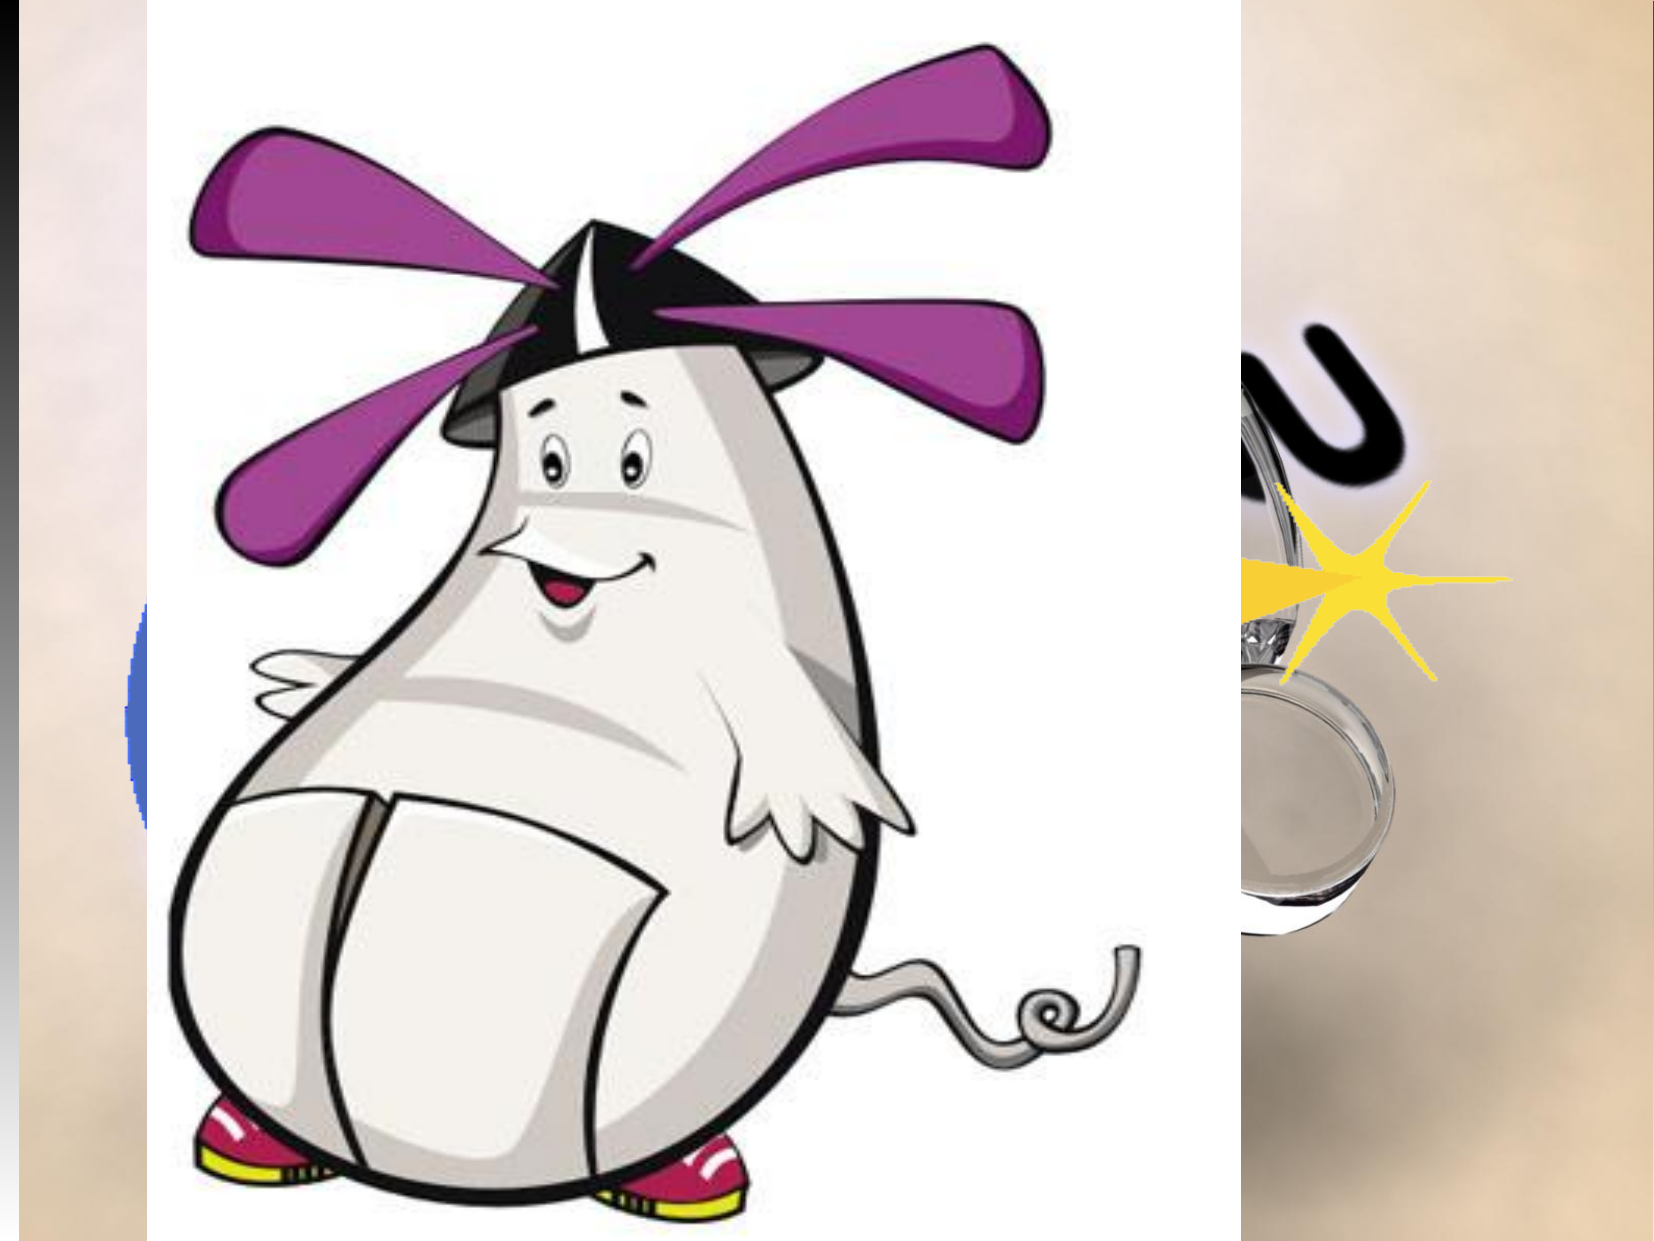

# ”Sabores” de Linux
Linux es sólamente el núcleo del S.O. (es decir, la parte del software que realmente controla el ordenador).
Como dicho núcleo o kernel debe ir acompañado de una serie de programas accesorios (algo para escribir, un navegador para Internet, un cliente de correo...), se habla de sabores para definir las combinaciones del kernel con grupos de programas básicos